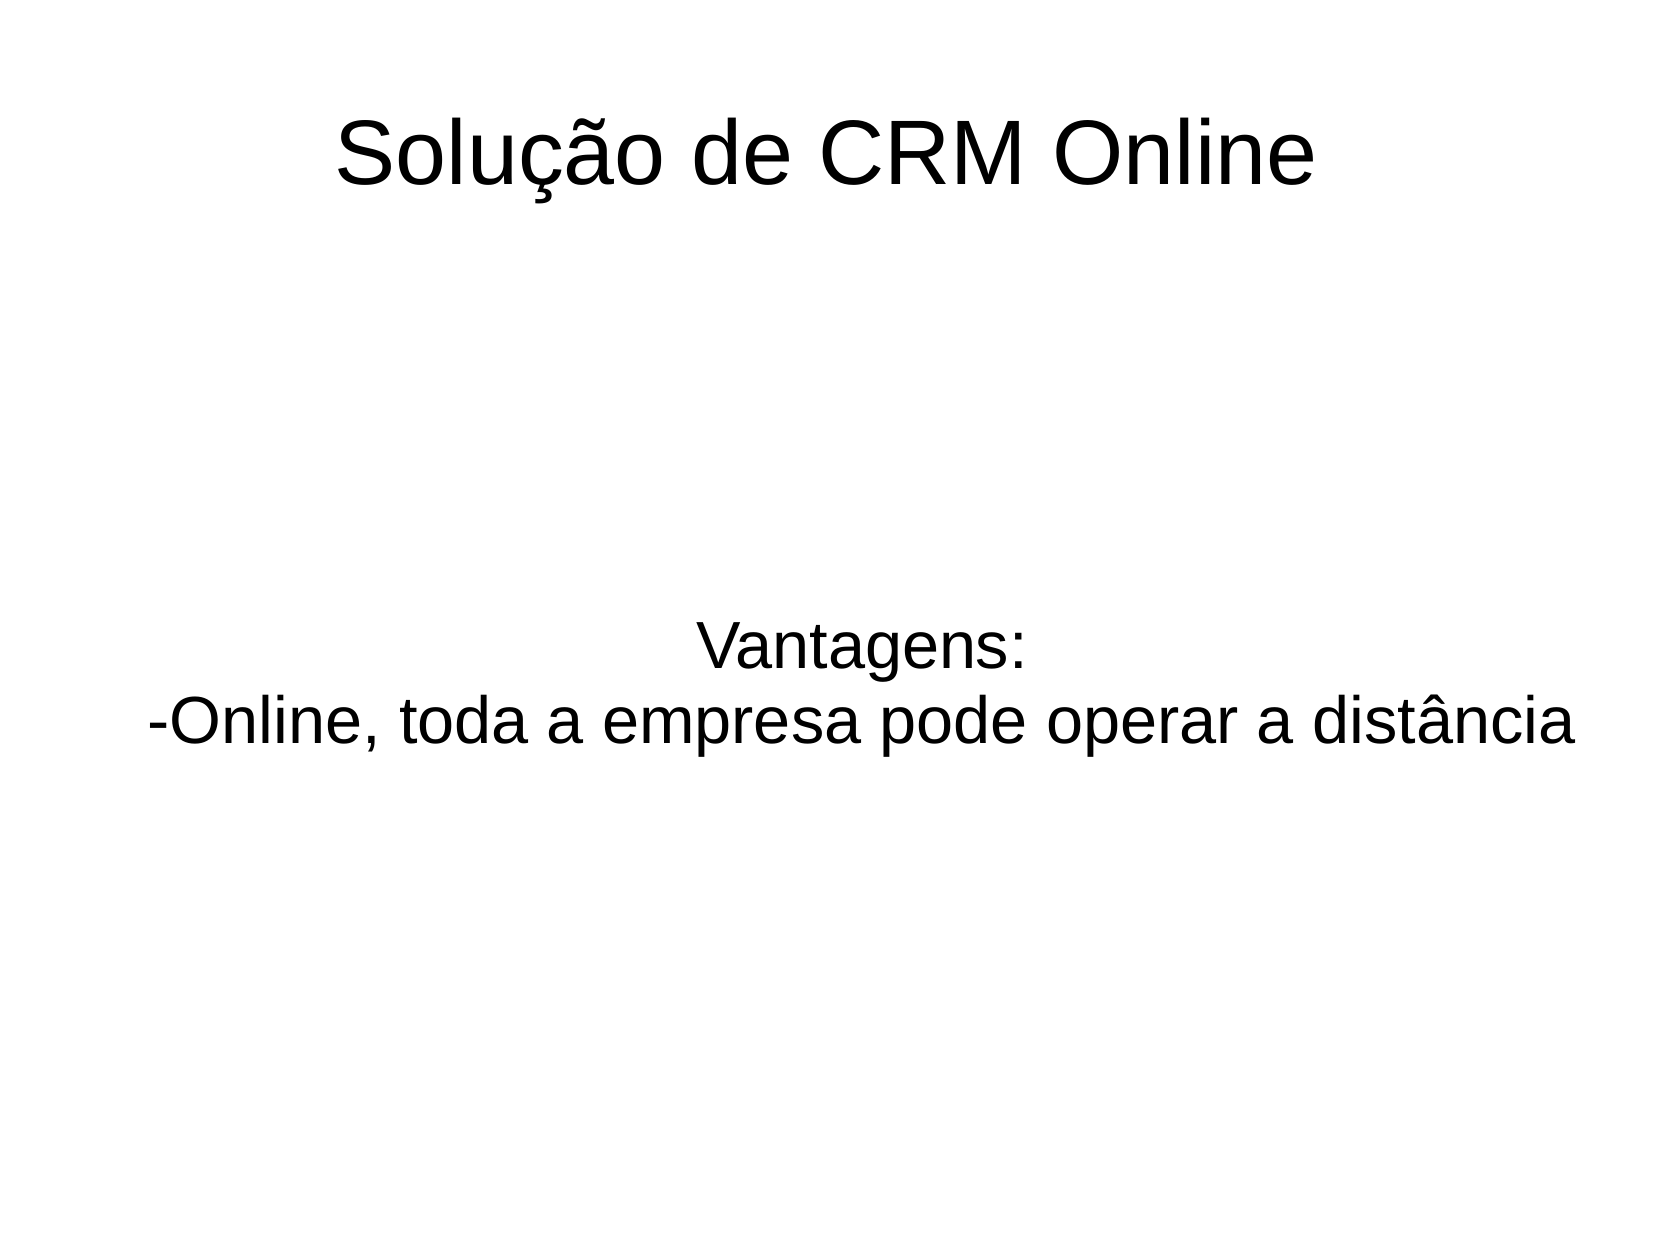

# Solução de CRM Online
Vantagens:
-Online, toda a empresa pode operar a distância